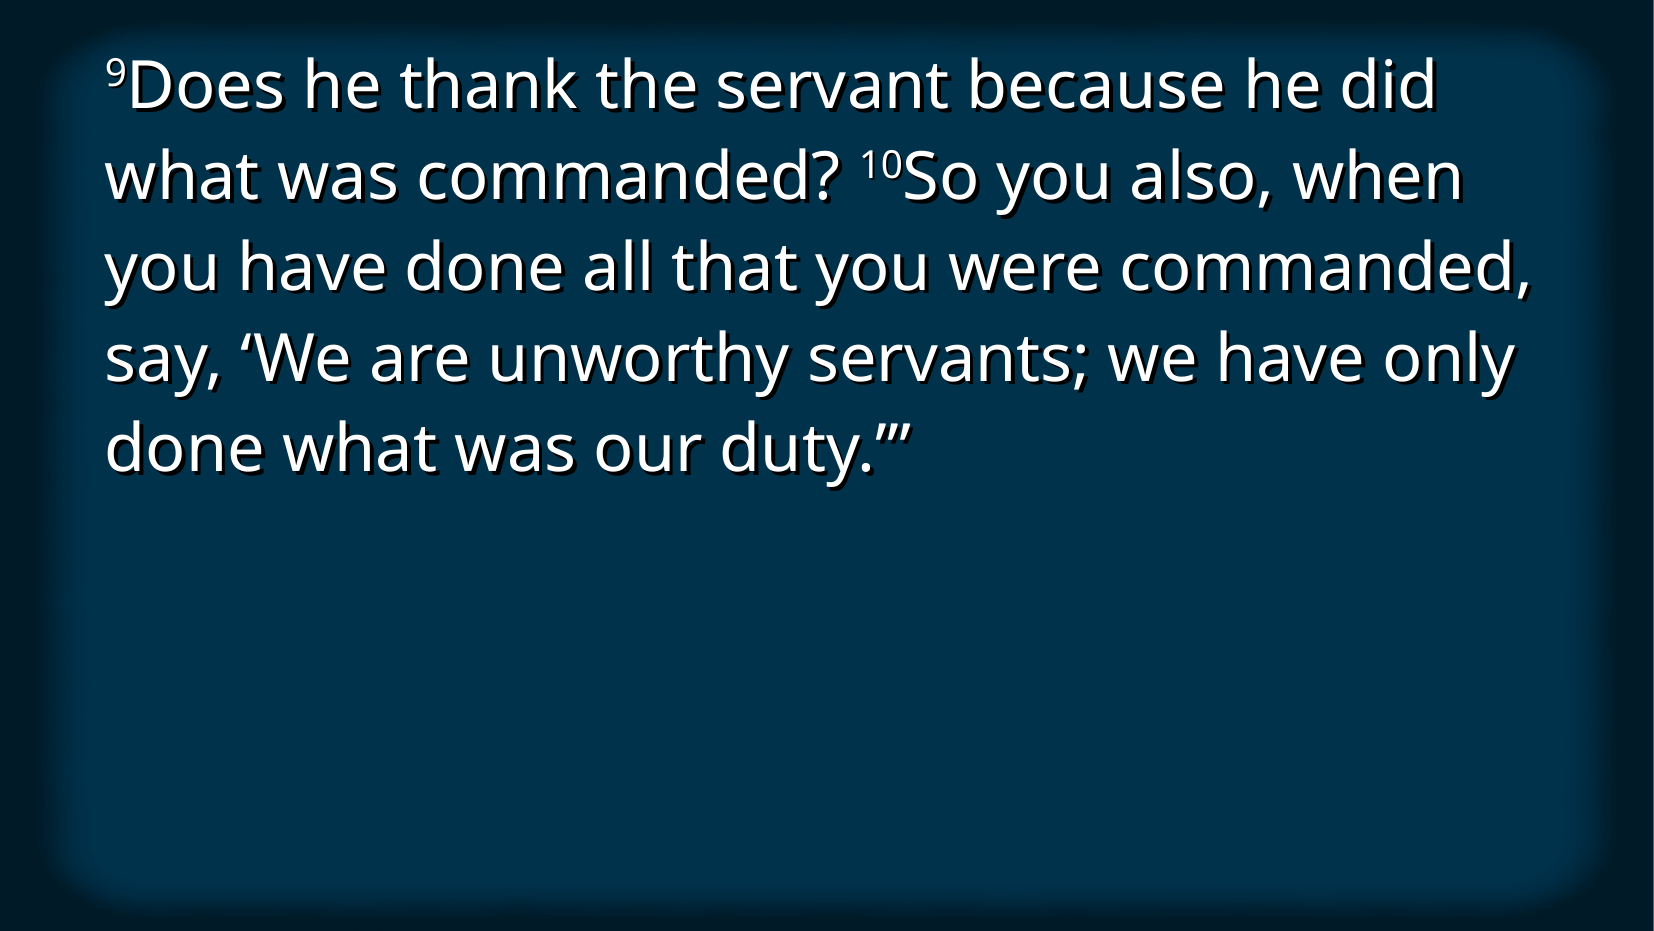

9Does he thank the servant because he did what was commanded? 10So you also, when you have done all that you were commanded, say, ‘We are unworthy servants; we have only done what was our duty.’”